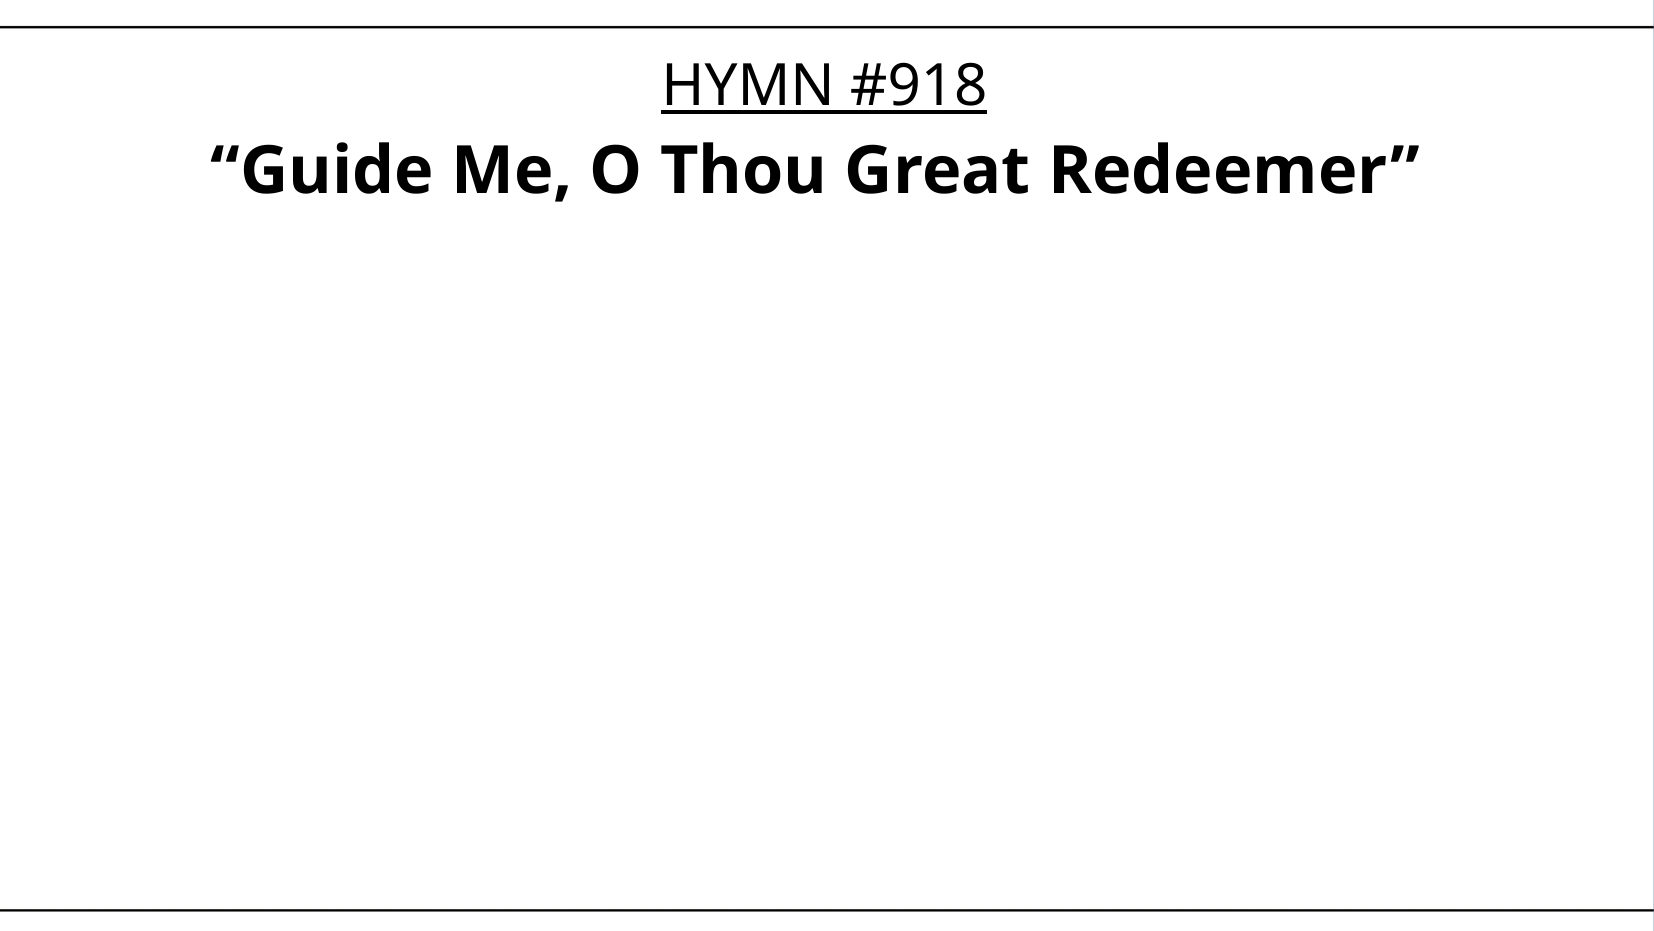

HYMN #918
“Guide Me, O Thou Great Redeemer”